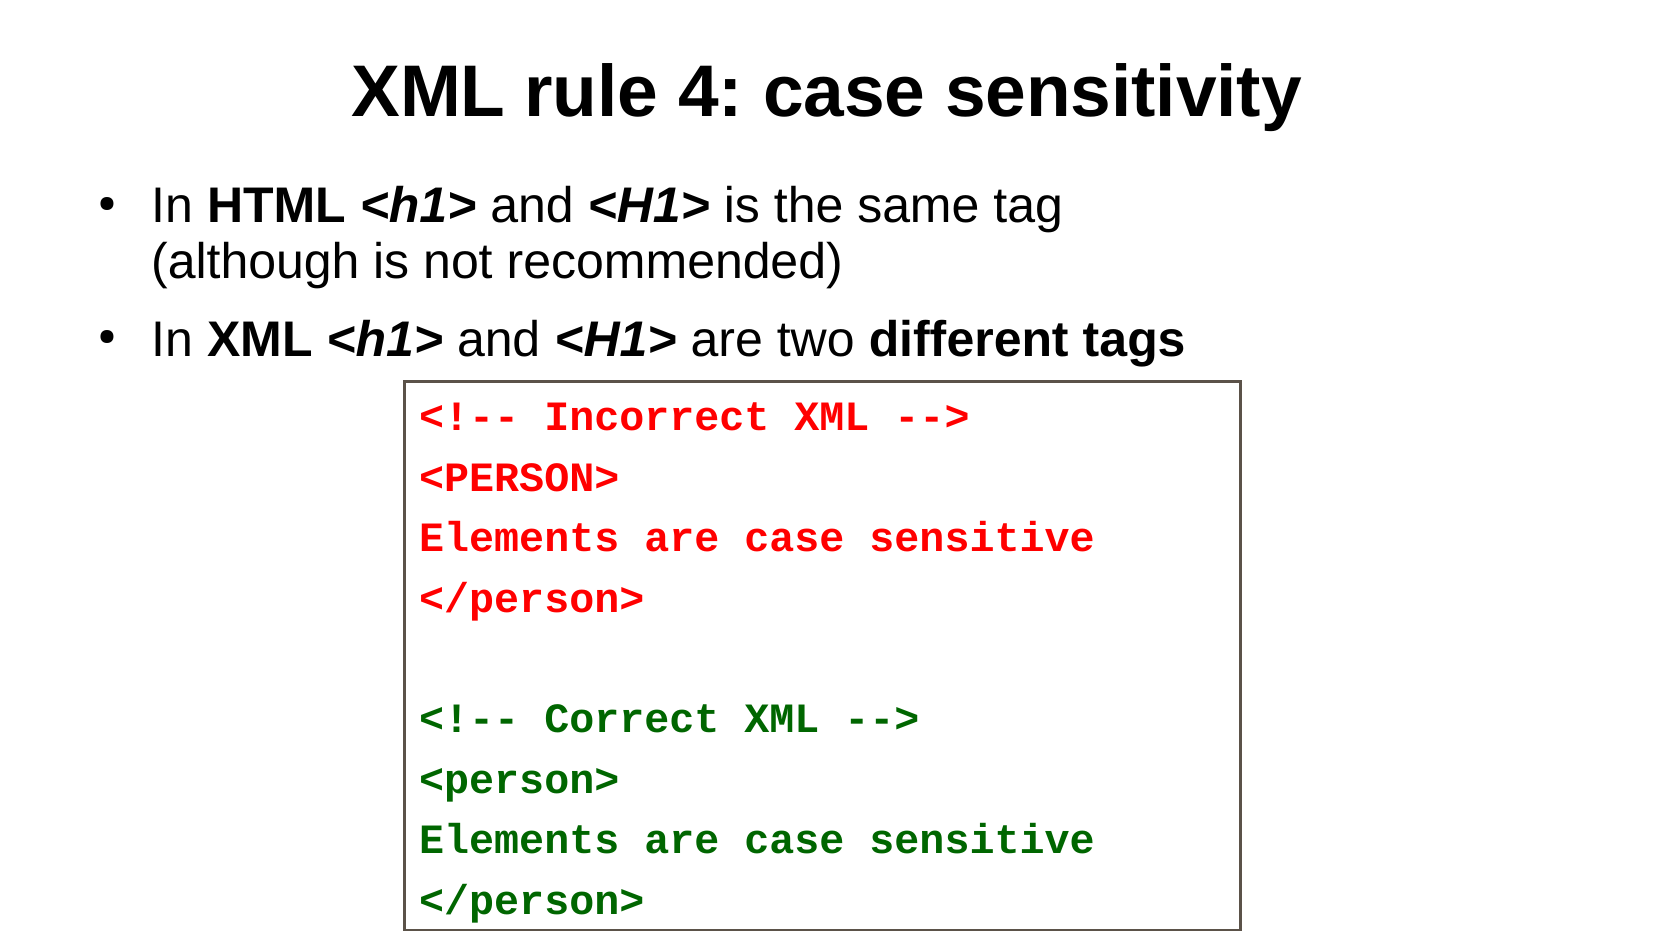

# XML rule 4: case sensitivity
In HTML <h1> and <H1> is the same tag
(although is not recommended)
In XML <h1> and <H1> are two different tags
<!-- Incorrect XML -->
<PERSON>
Elements are case sensitive
</person>
<!-- Correct XML -->
<person>
Elements are case sensitive
</person>